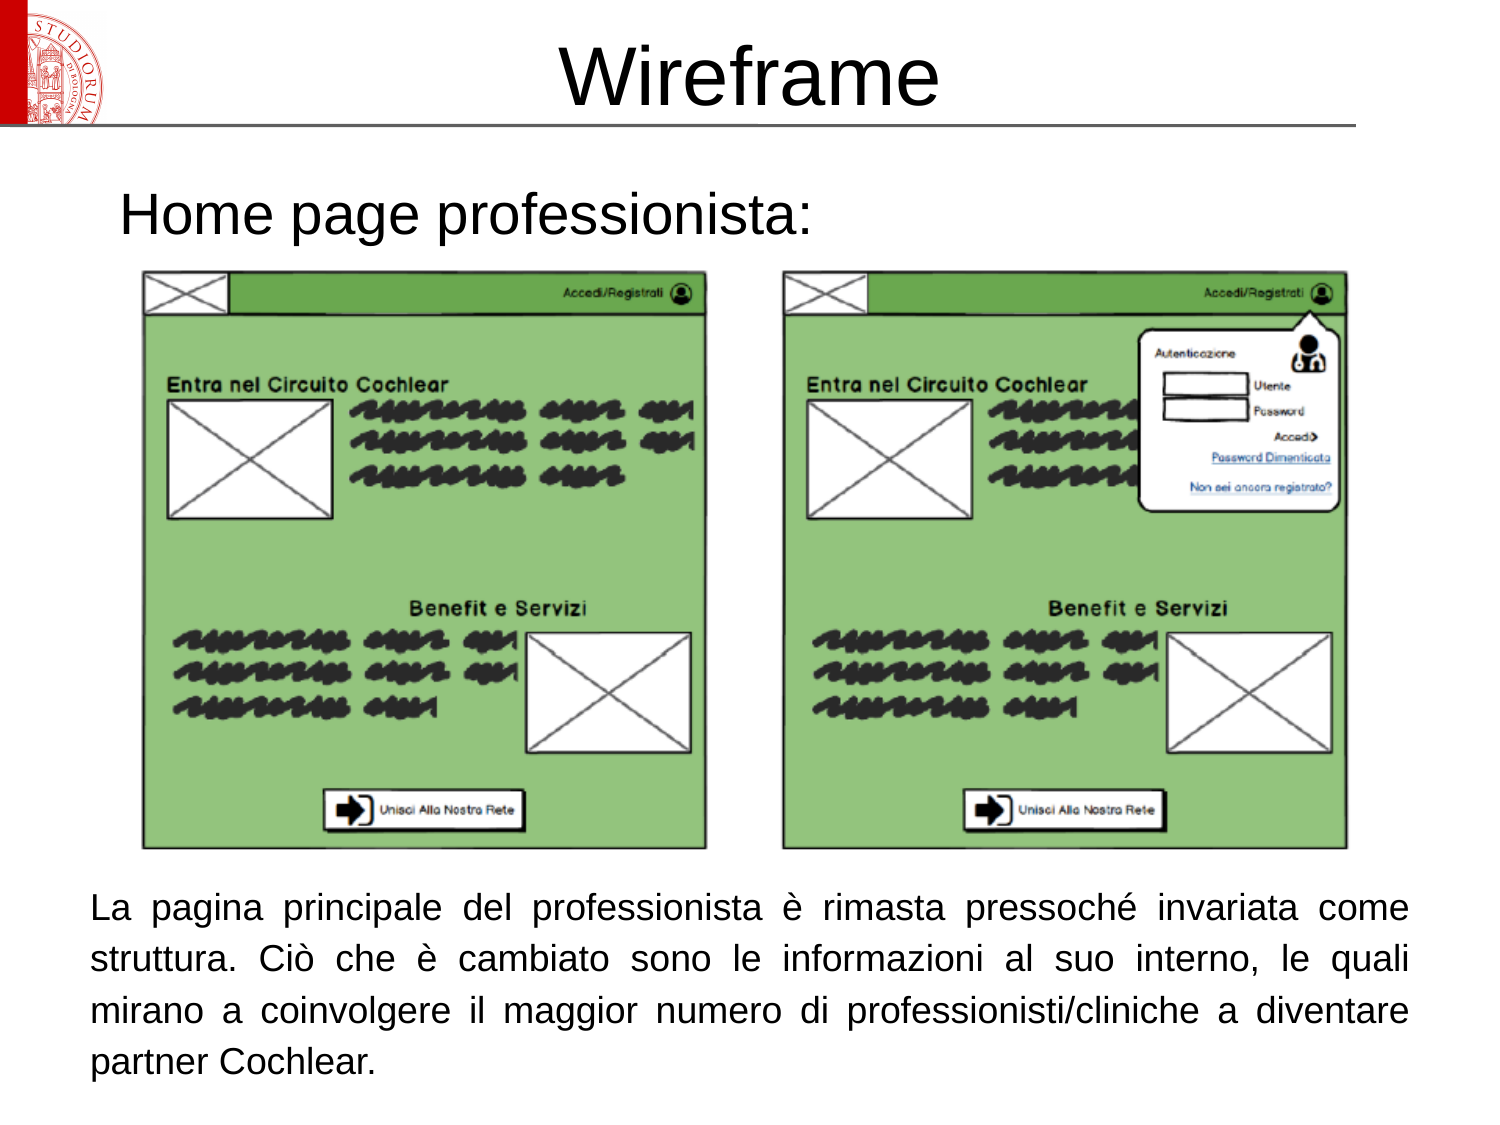

# Wireframe
Home page professionista:
La pagina principale del professionista è rimasta pressoché invariata come struttura. Ciò che è cambiato sono le informazioni al suo interno, le quali mirano a coinvolgere il maggior numero di professionisti/cliniche a diventare partner Cochlear.